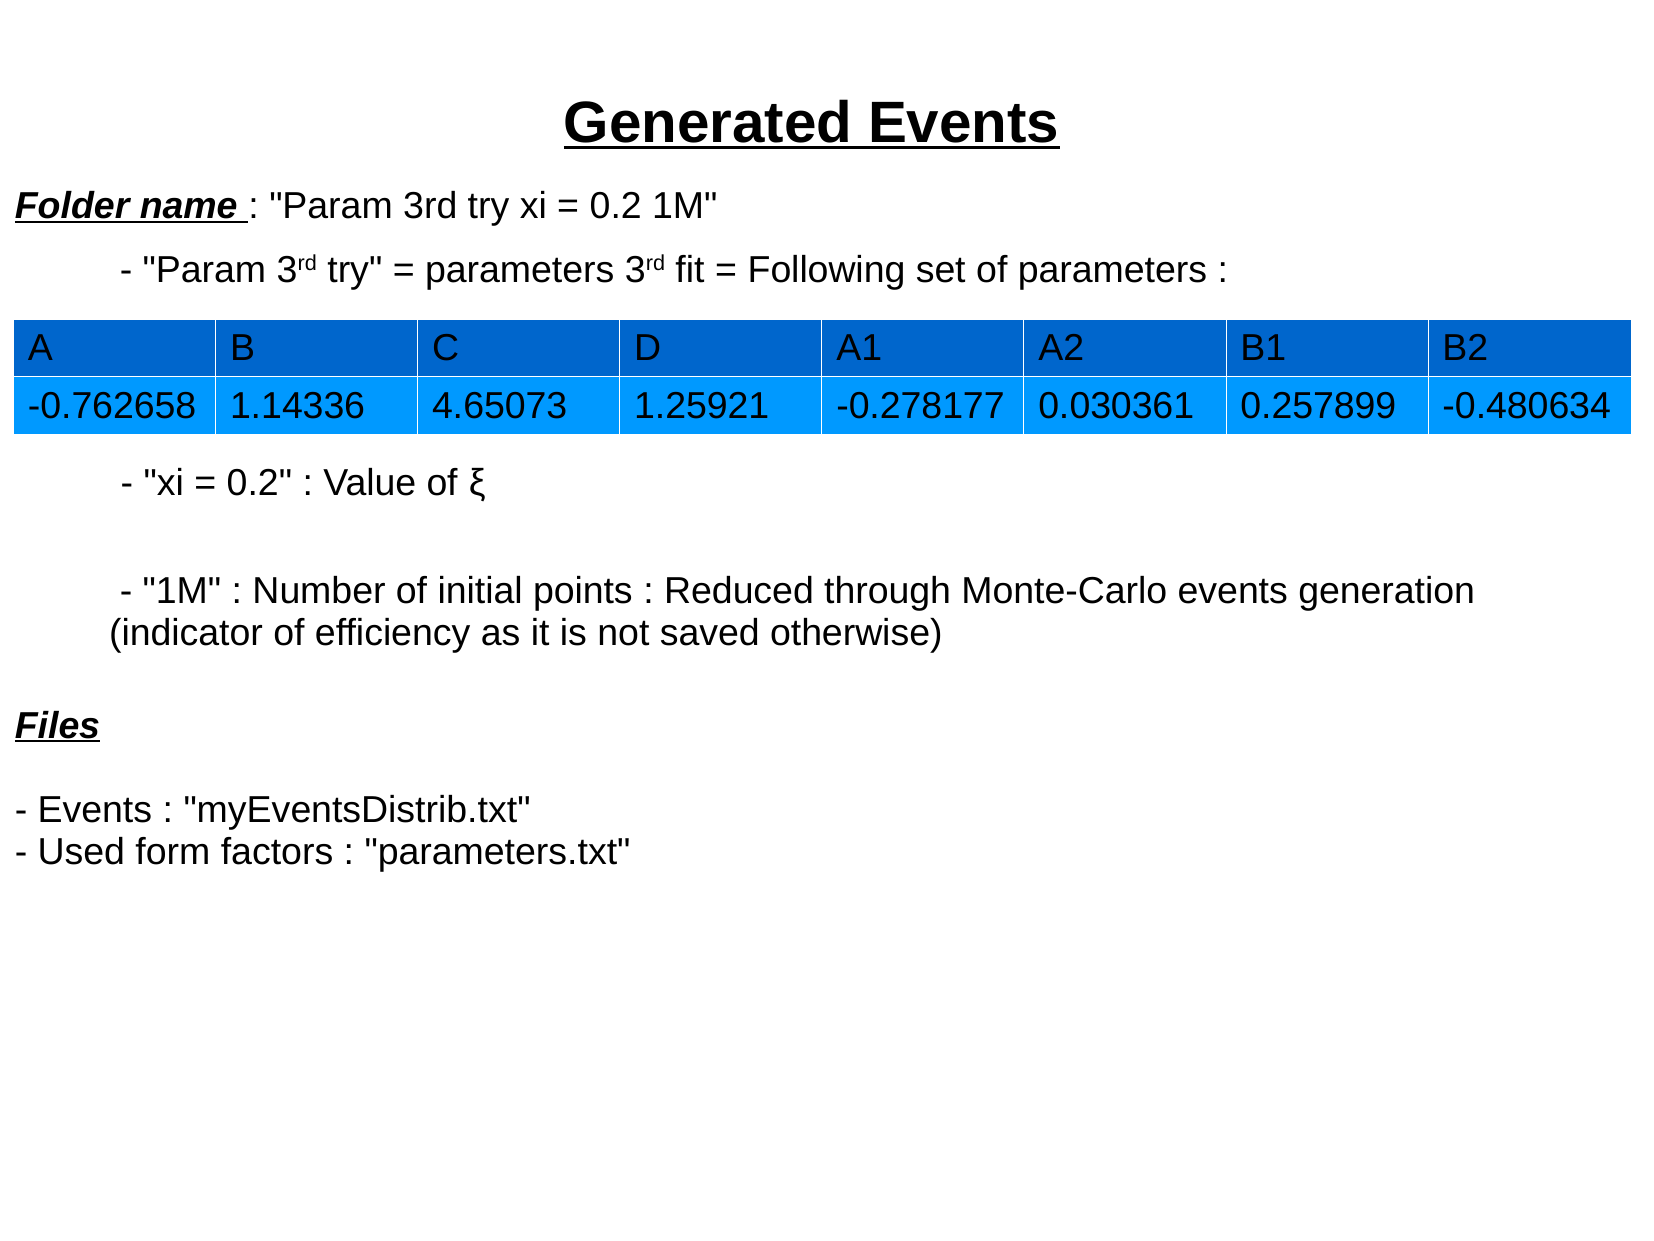

Generated Events
Folder name : "Param 3rd try xi = 0.2 1M"
 - "Param 3rd try" = parameters 3rd fit = Following set of parameters :
| A | B | C | D | A1 | A2 | B1 | B2 |
| --- | --- | --- | --- | --- | --- | --- | --- |
| -0.762658 | 1.14336 | 4.65073 | 1.25921 | -0.278177 | 0.030361 | 0.257899 | -0.480634 |
 - "xi = 0.2" : Value of ξ
 - "1M" : Number of initial points : Reduced through Monte-Carlo events generation
(indicator of efficiency as it is not saved otherwise)
Files
- Events : "myEventsDistrib.txt"
- Used form factors : "parameters.txt"